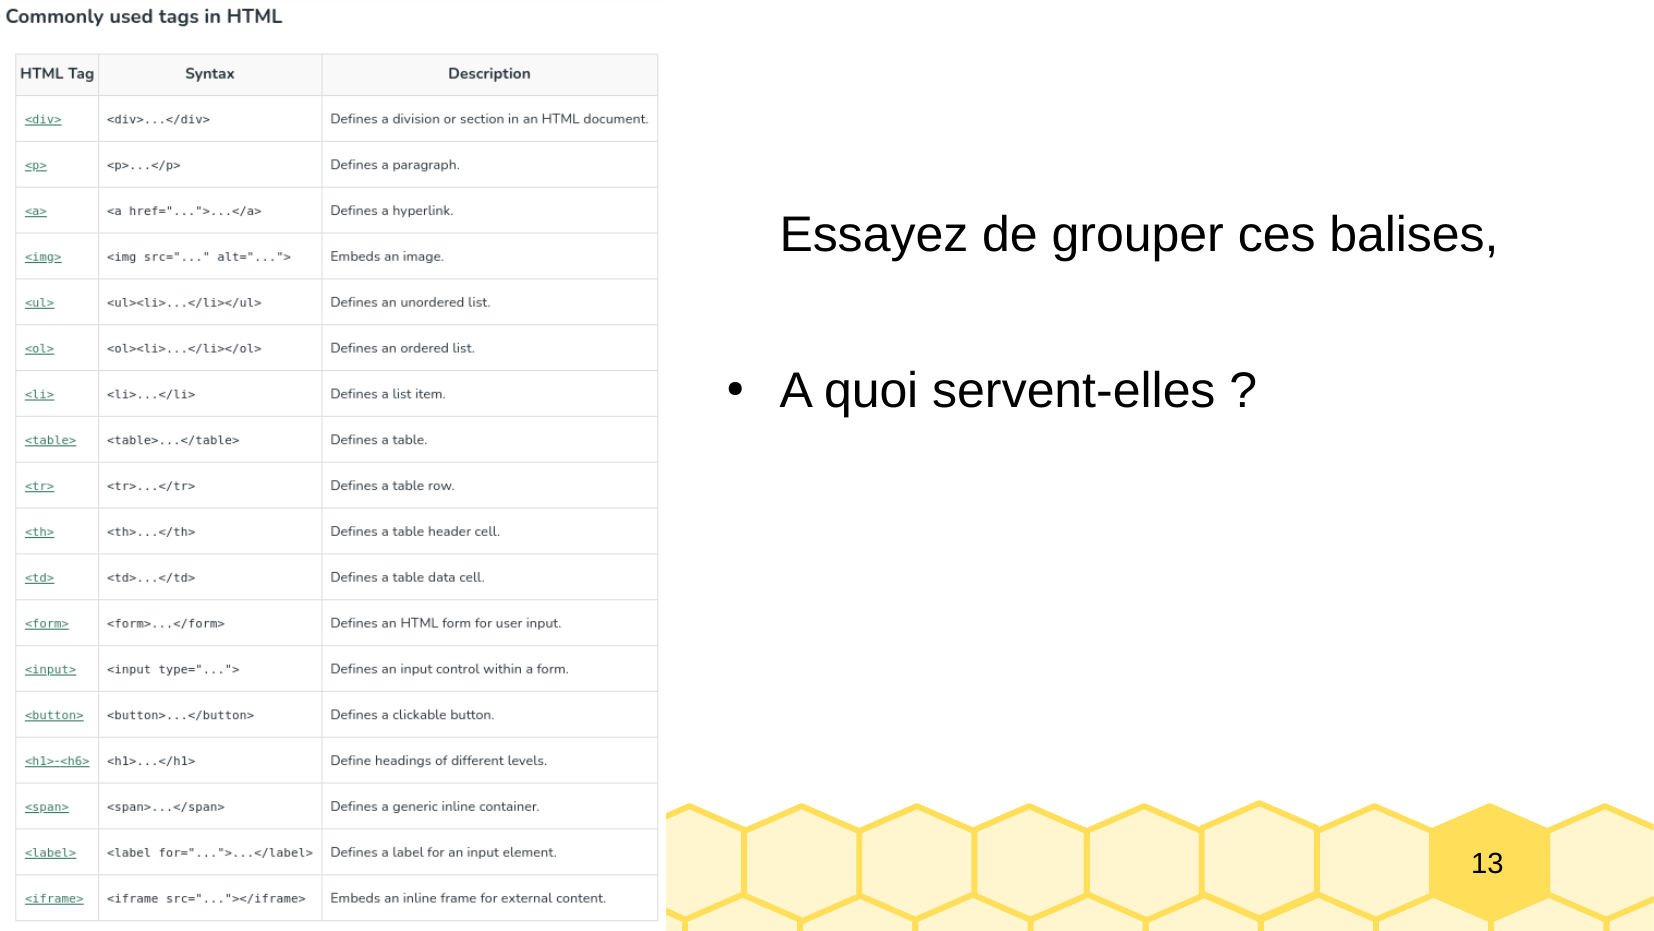

#
Essayez de grouper ces balises,
A quoi servent-elles ?